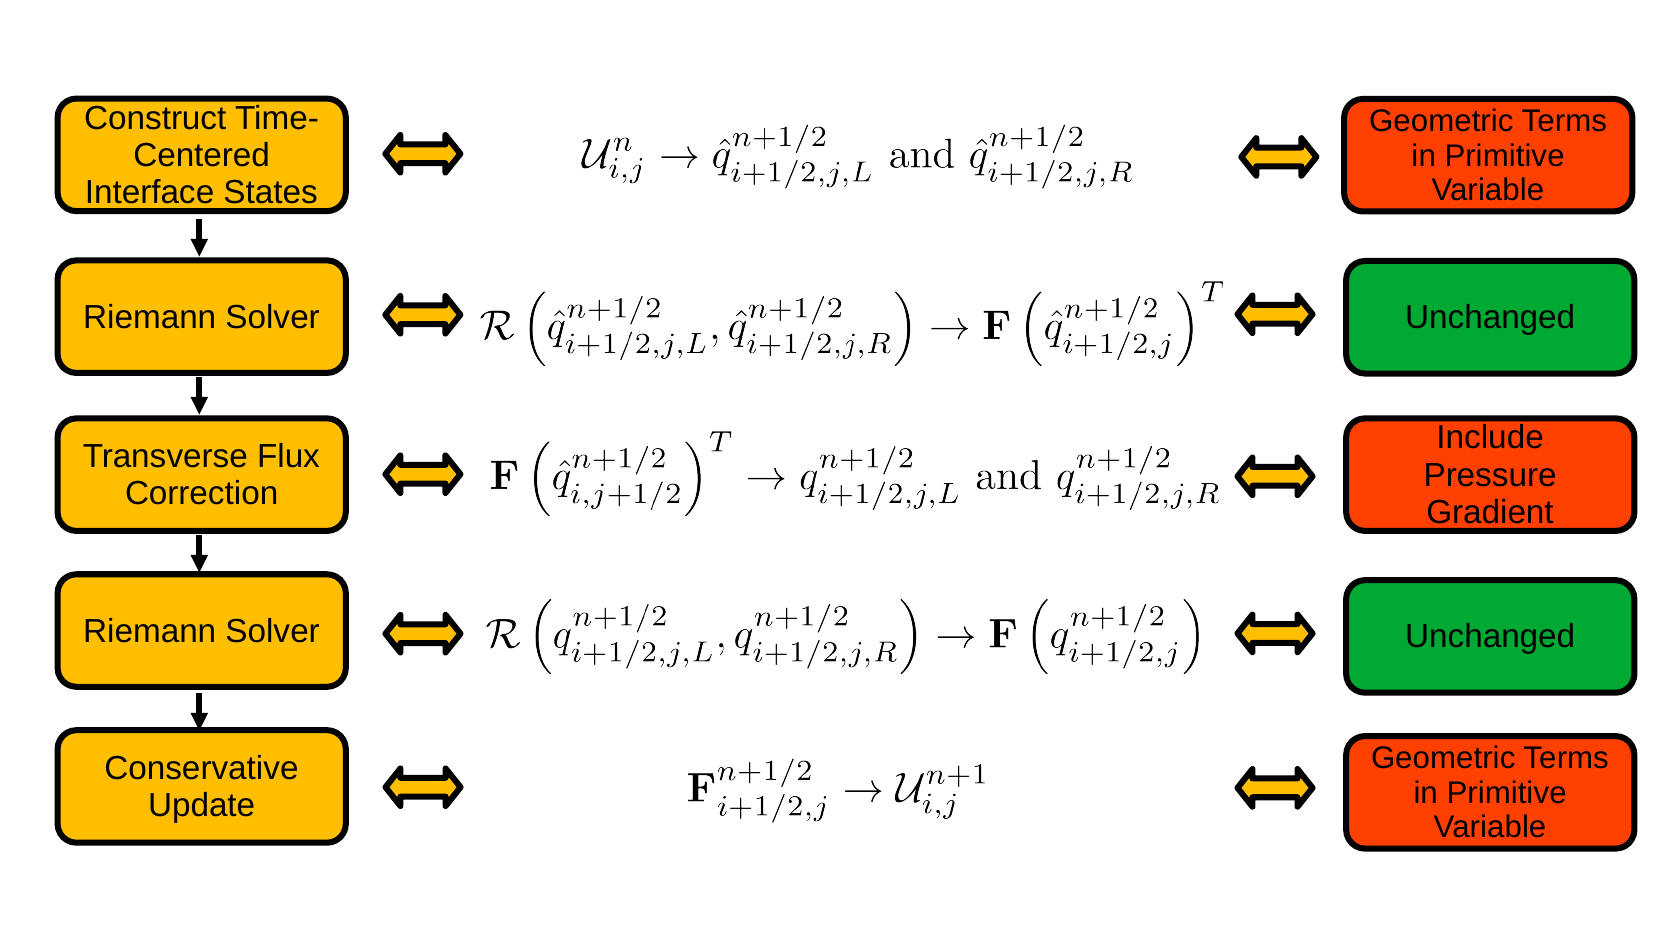

Construct Time-Centered Interface States
Geometric Terms in Primitive Variable
Riemann Solver
Unchanged
Transverse Flux Correction
Include Pressure Gradient
Riemann Solver
Unchanged
Conservative Update
Geometric Terms in Primitive Variable